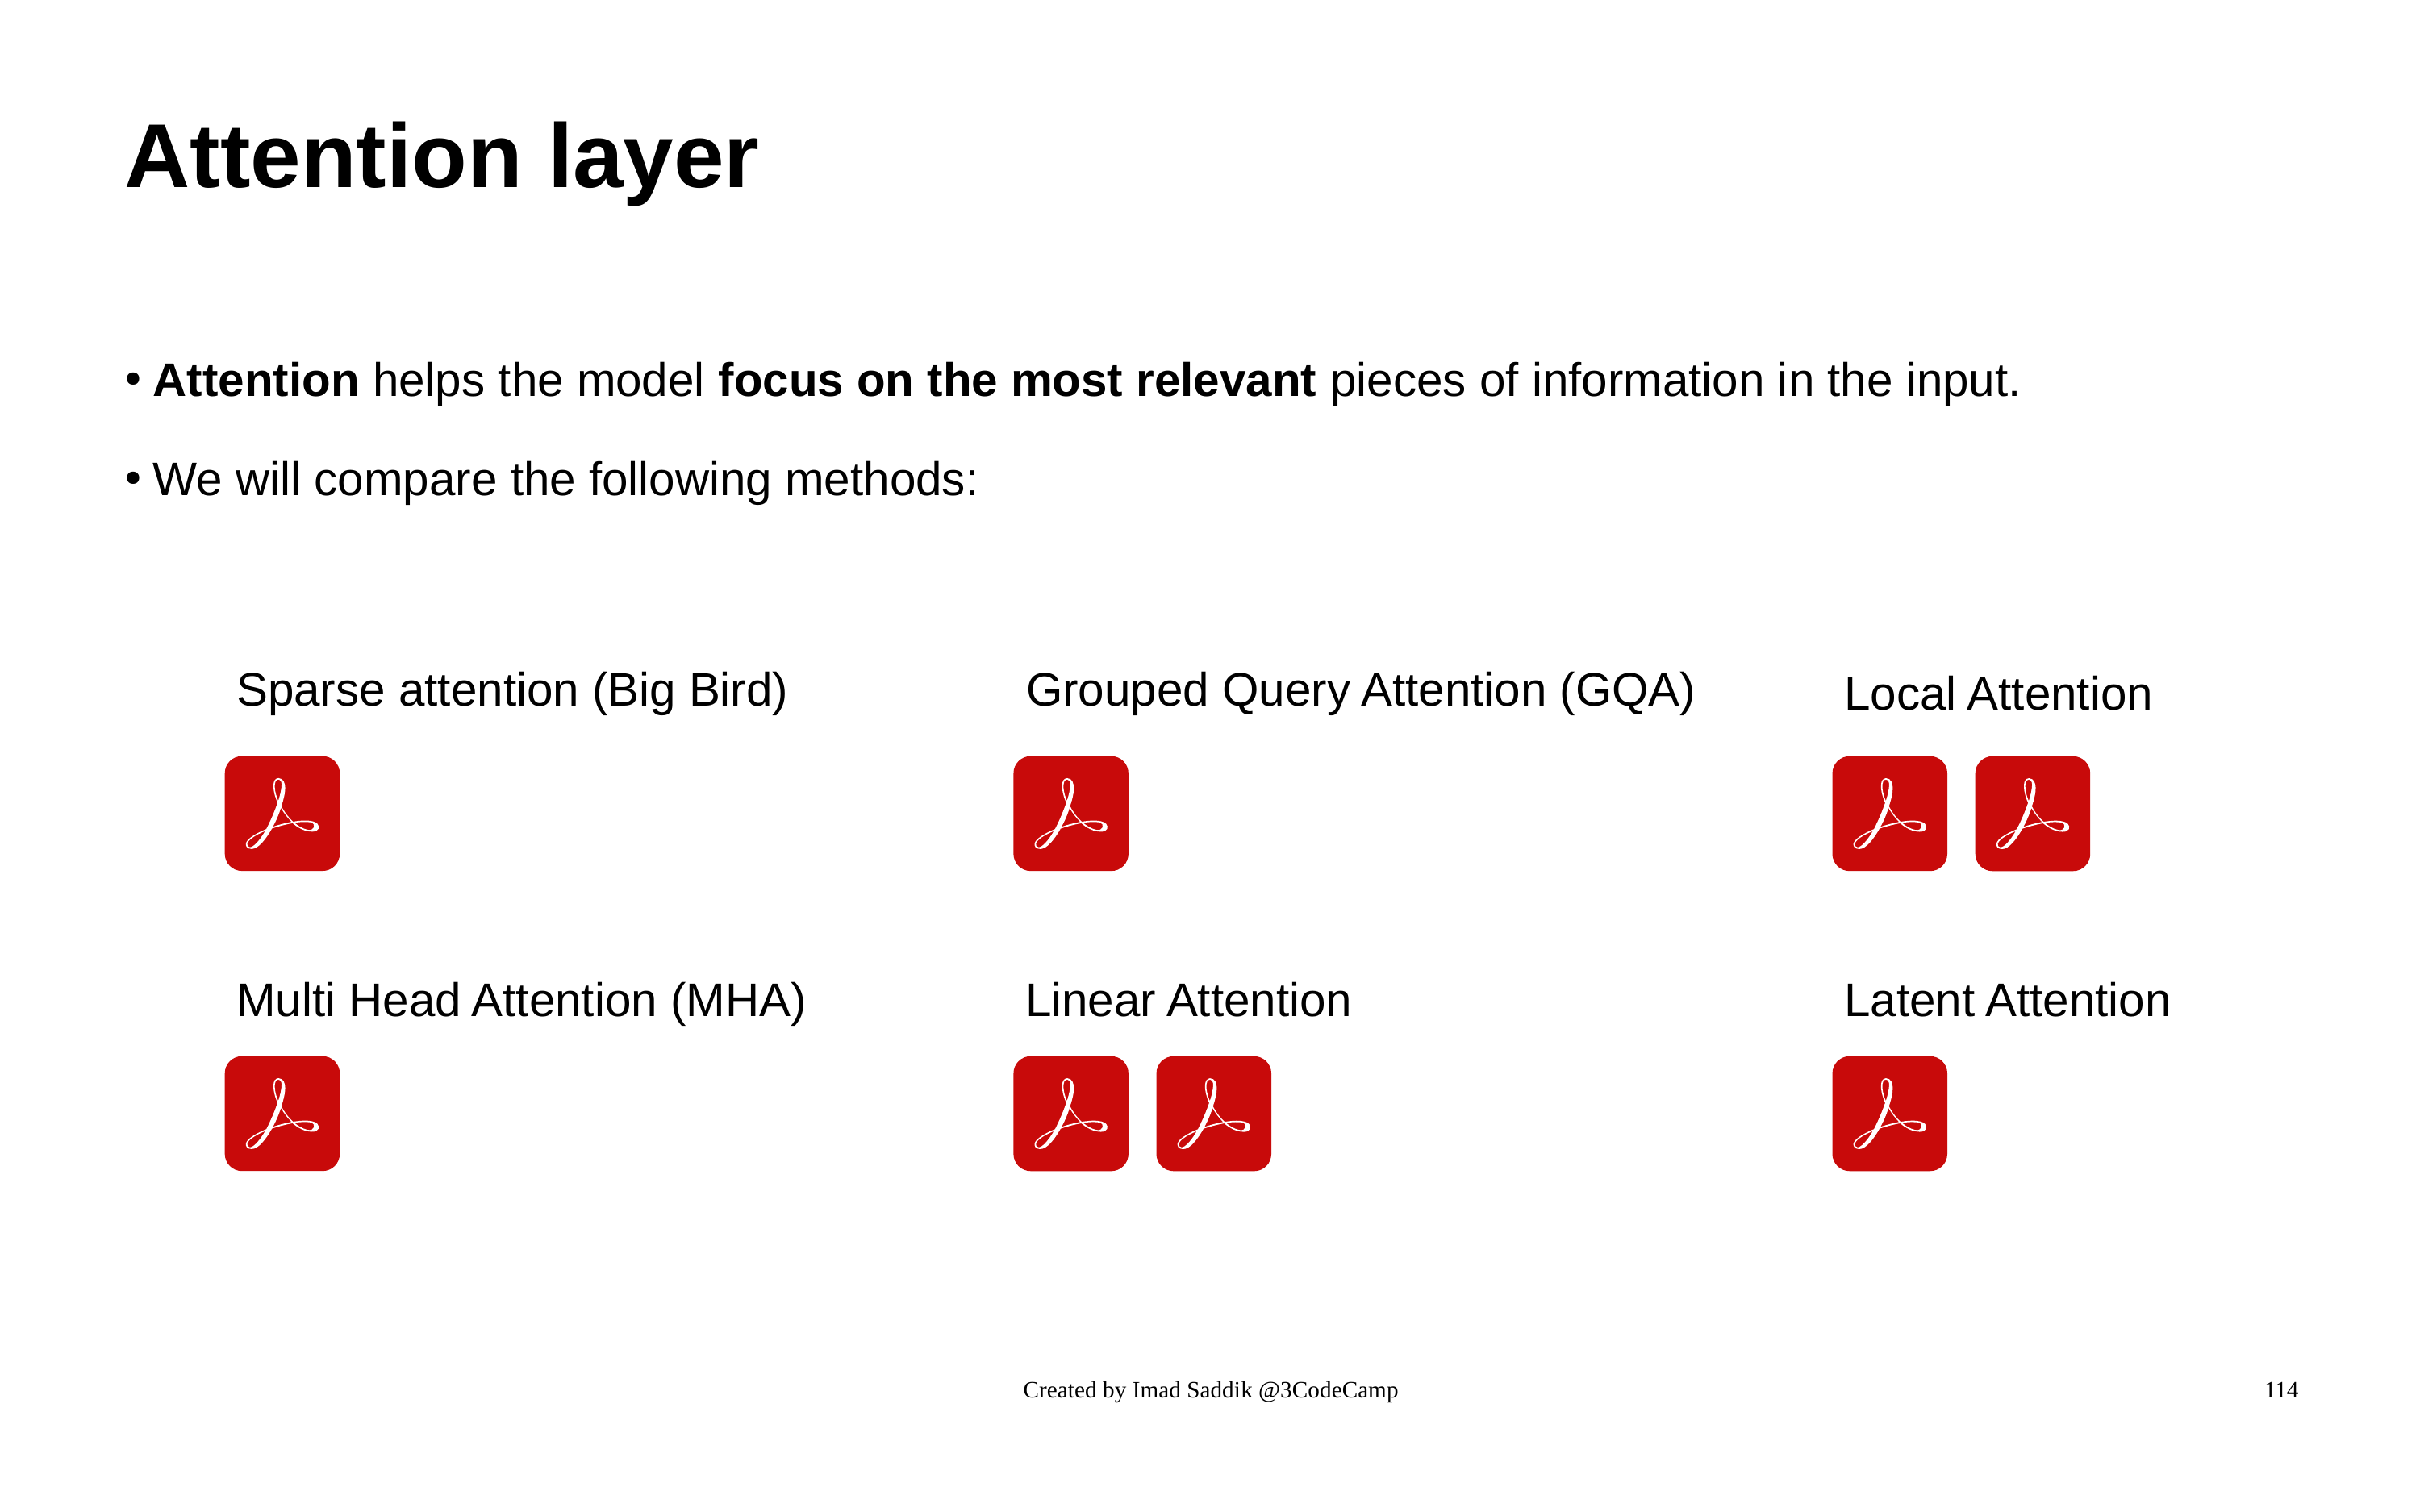

Attention layer
Attention helps the model focus on the most relevant pieces of information in the input.
We will compare the following methods:
Sparse attention (Big Bird)
Grouped Query Attention (GQA)
Local Attention
Multi Head Attention (MHA)
Linear Attention
Latent Attention
Created by Imad Saddik @3CodeCamp
114